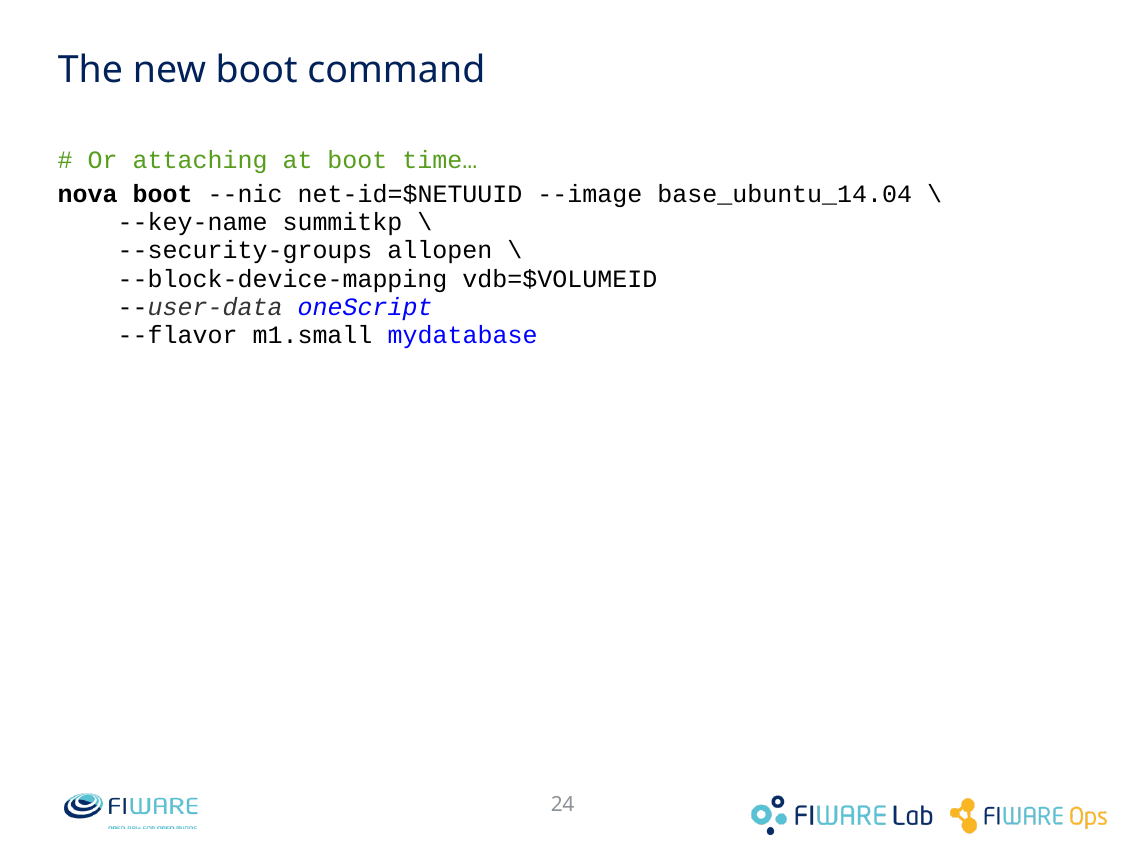

# The new boot command
# Or attaching at boot time…
nova boot --nic net-id=$NETUUID --image base_ubuntu_14.04 \
 --key-name summitkp \
 --security-groups allopen \
 --block-device-mapping vdb=$VOLUMEID
 --user-data oneScript
 --flavor m1.small mydatabase